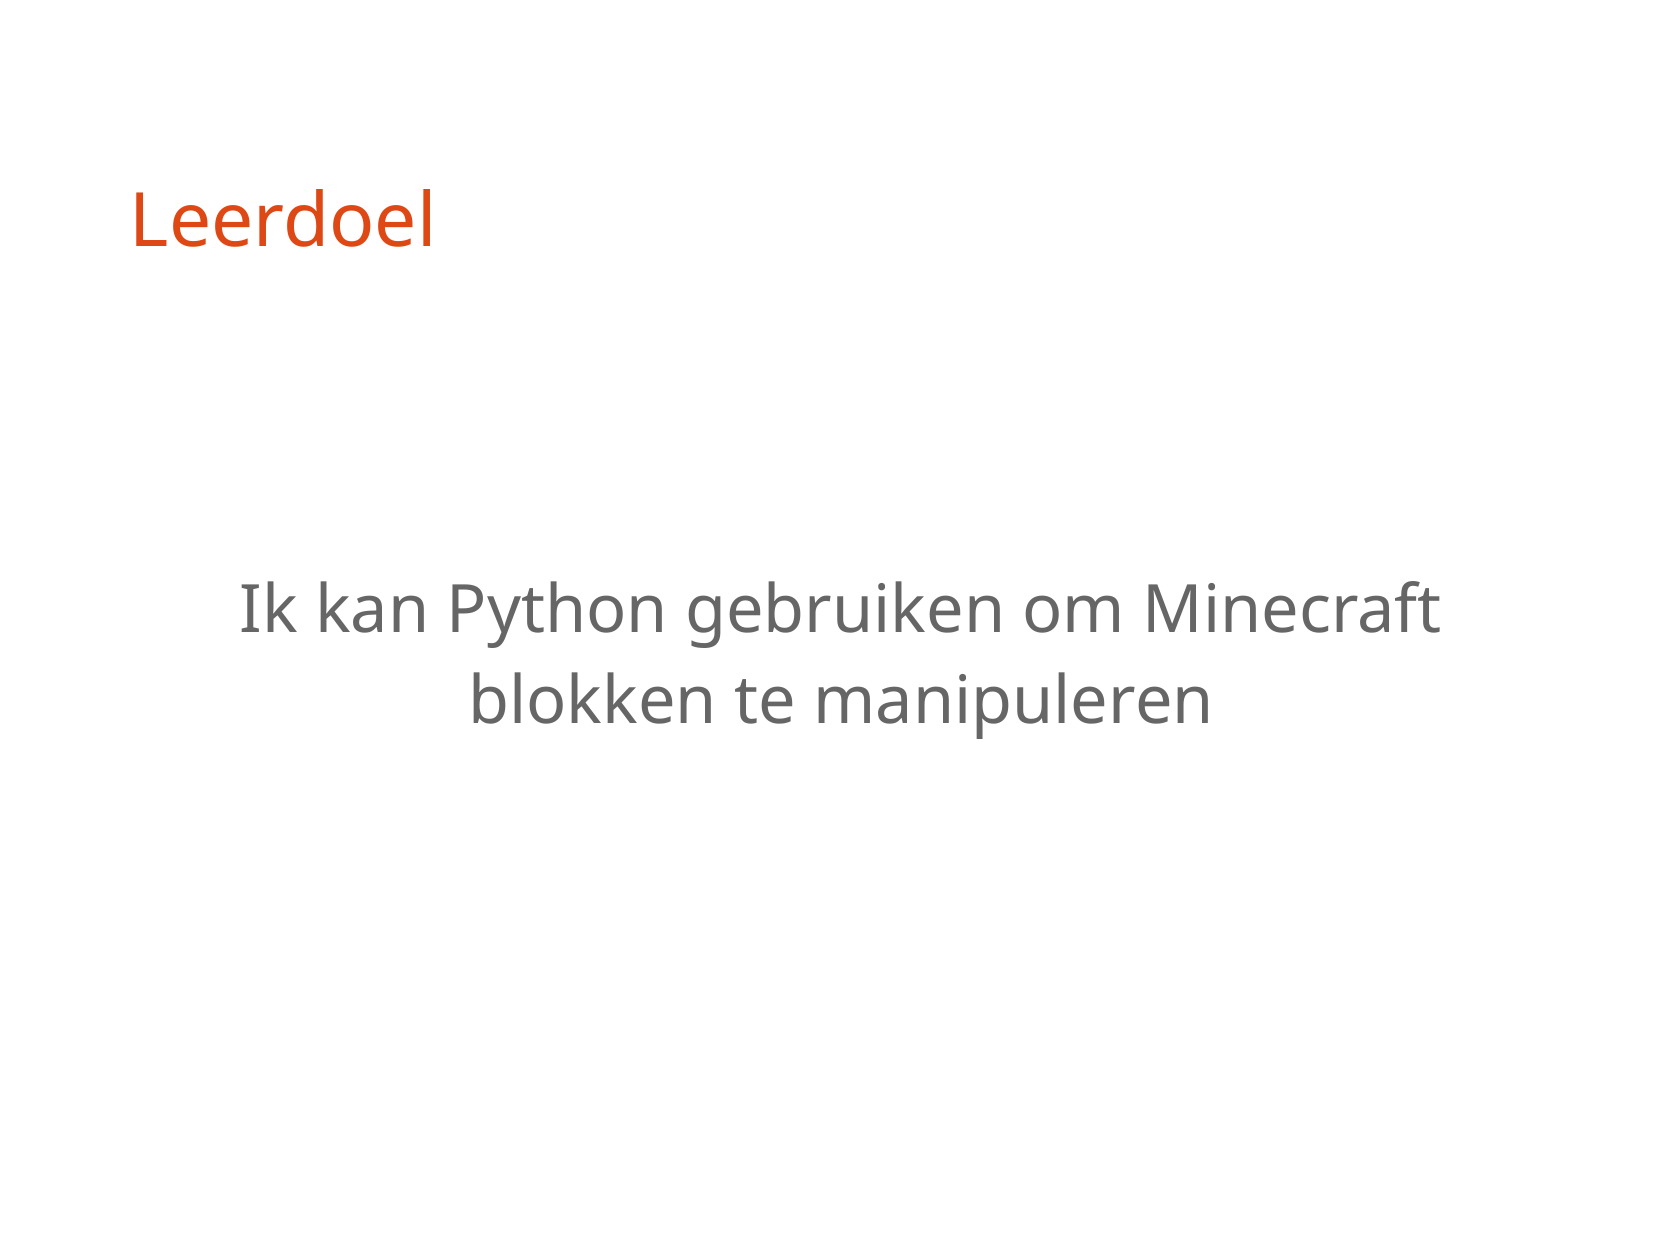

# Leerdoel
Ik kan Python gebruiken om Minecraft blokken te manipuleren